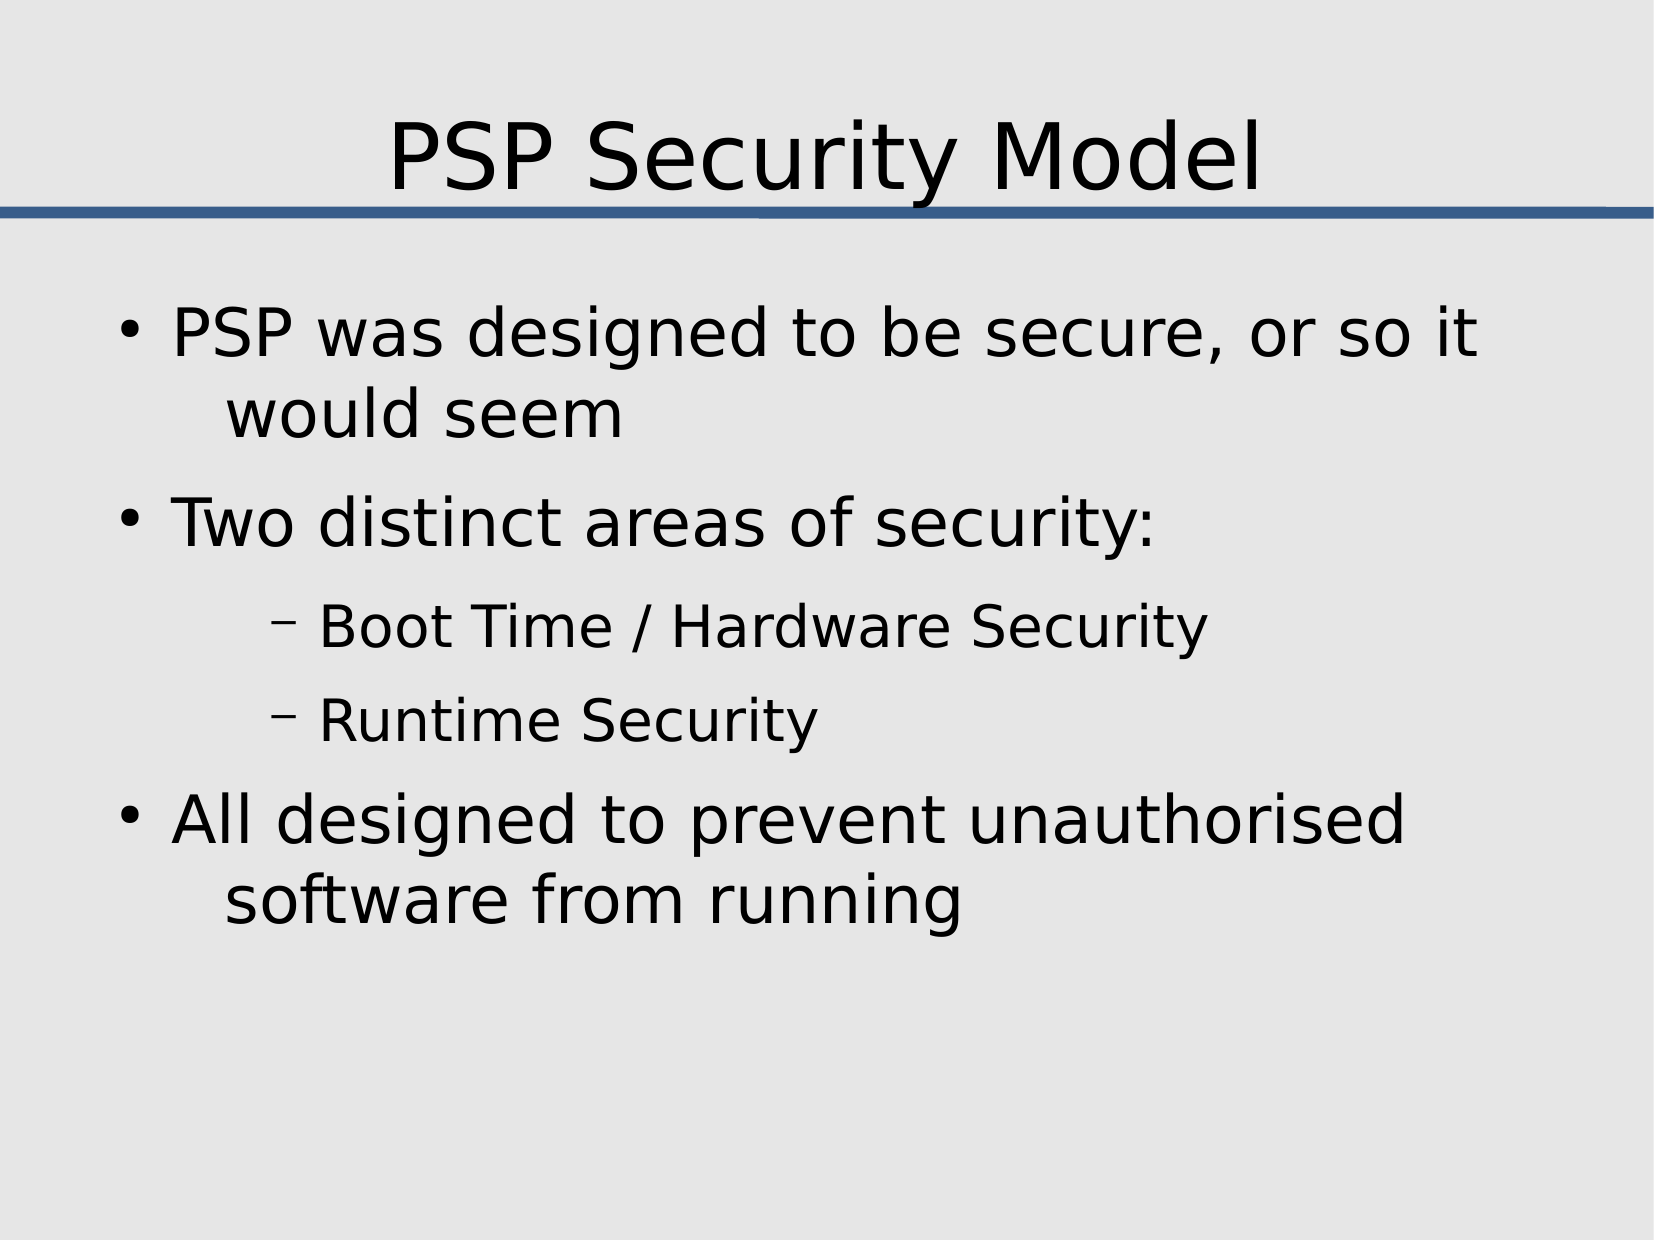

# PSP Security Model
PSP was designed to be secure, or so it would seem
Two distinct areas of security:
Boot Time / Hardware Security
Runtime Security
All designed to prevent unauthorised software from running